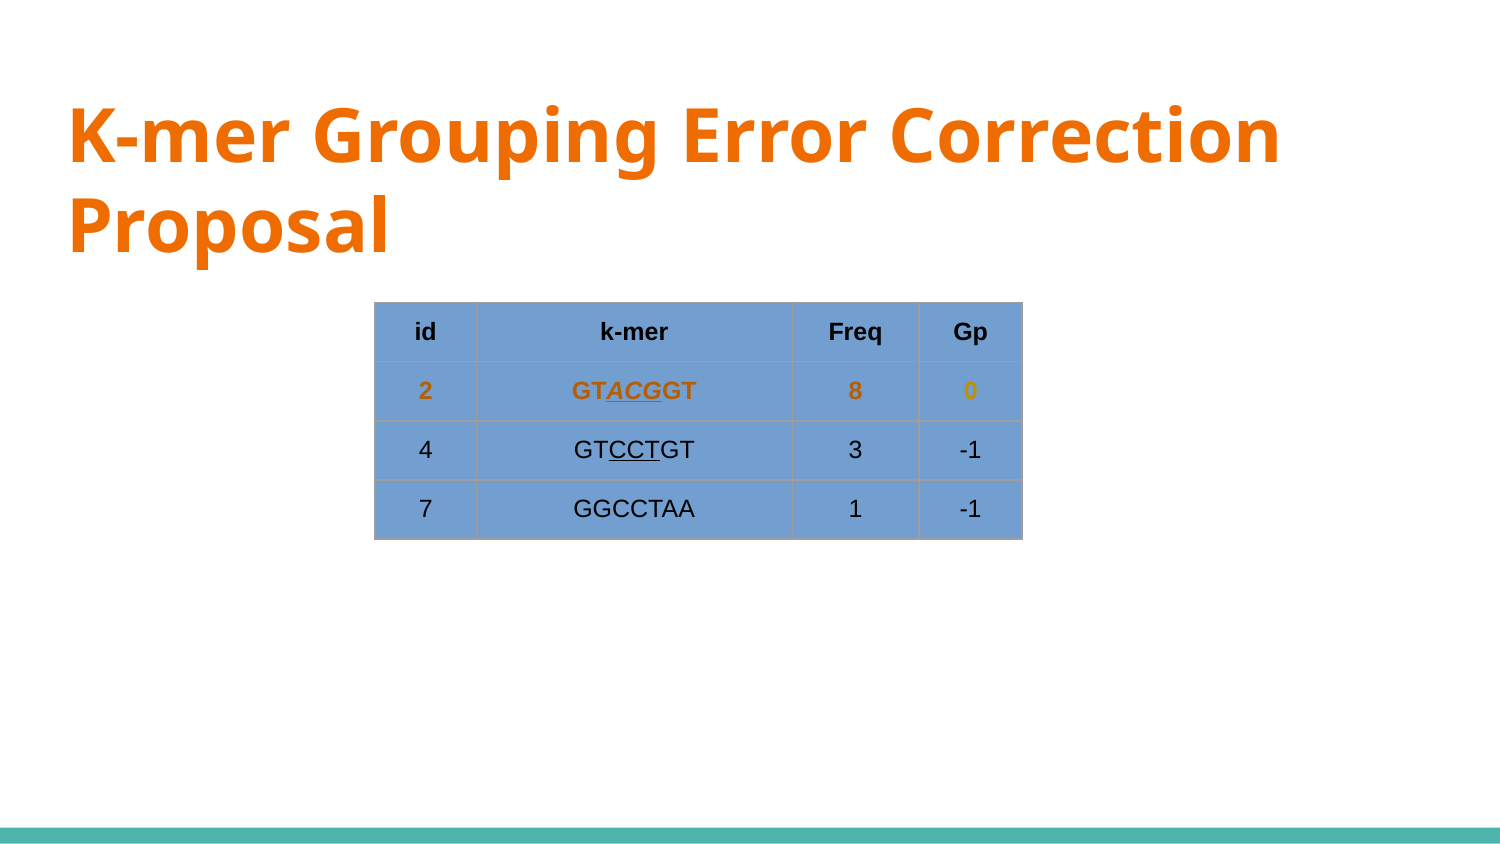

# K-mer Grouping Error Correction Proposal
| id | k-mer | Freq |
| --- | --- | --- |
| 2 | GTACGGT | 8 |
| 4 | GTCCTGT | 3 |
| 7 | GGCCTAA | 1 |
| Gp |
| --- |
| 0 |
| -1 |
| -1 |